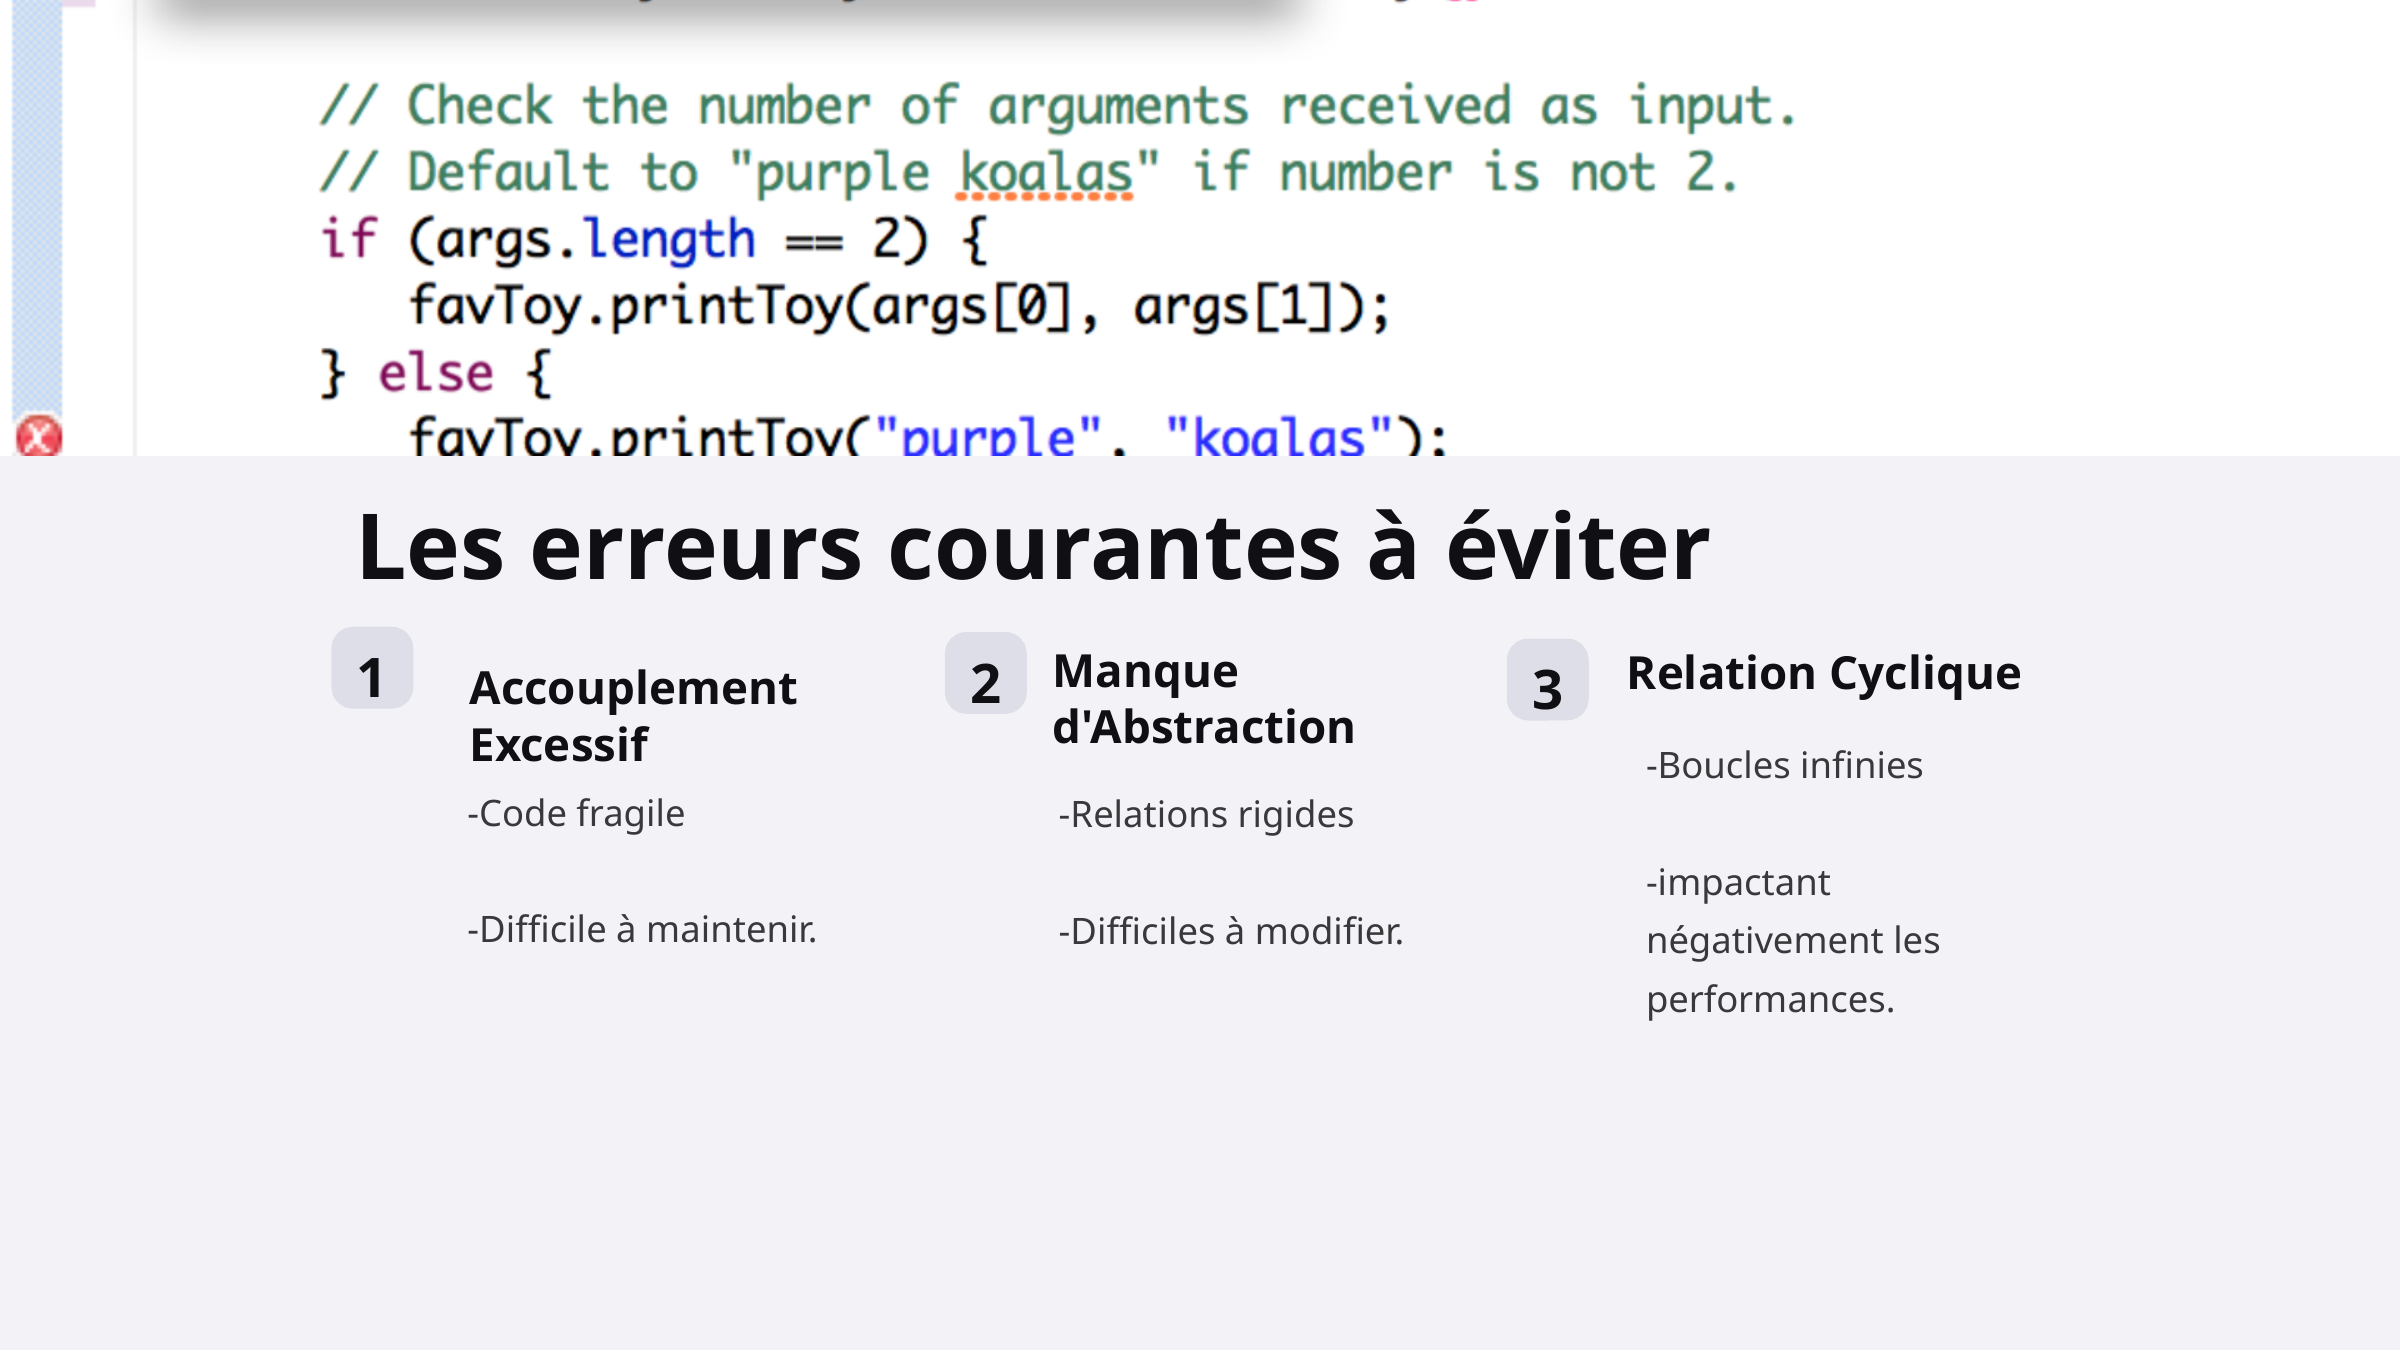

Les erreurs courantes à éviter
1
2
Manque d'Abstraction
Relation Cyclique
3
Accouplement Excessif
-Boucles infinies
-impactant négativement les performances.
-Code fragile
-Difficile à maintenir.
-Relations rigides
-Difficiles à modifier.